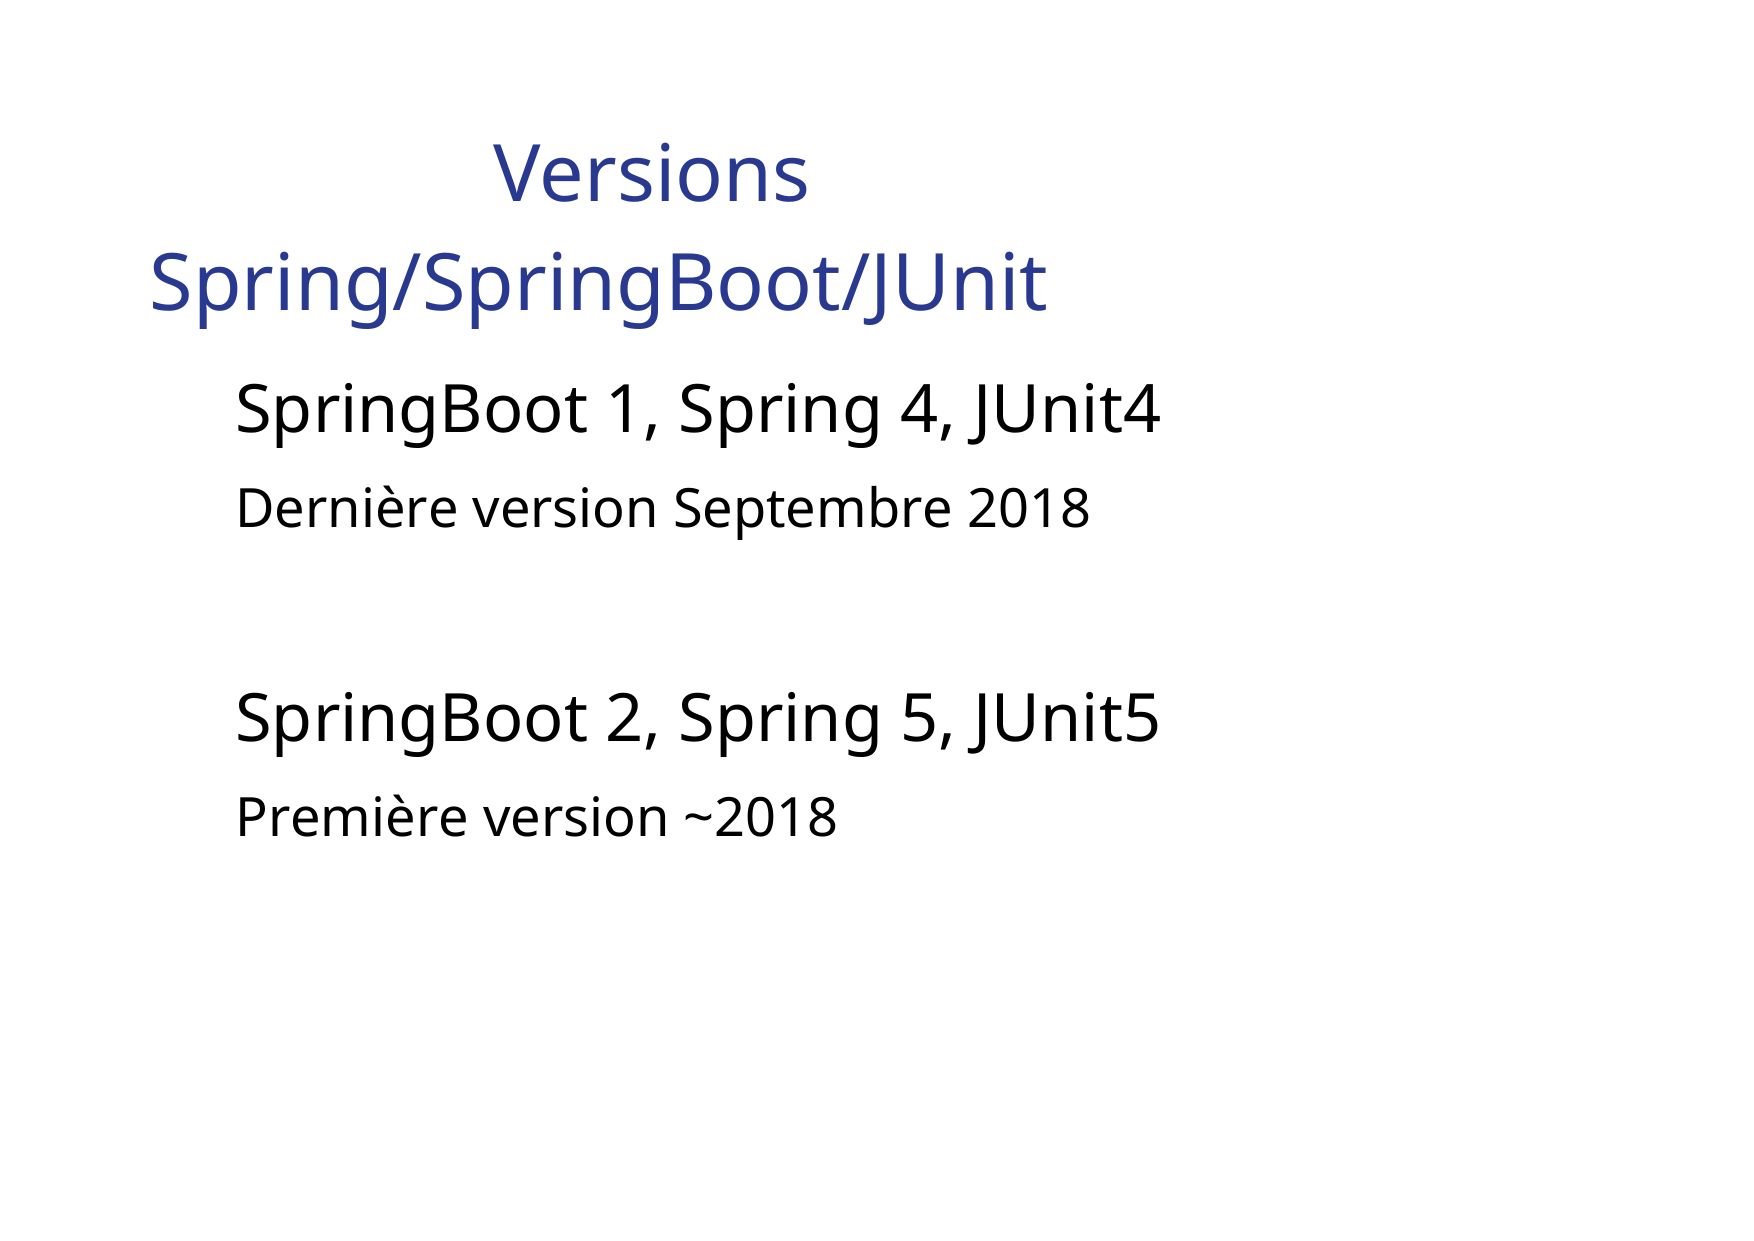

# Versions Spring/SpringBoot/JUnit
SpringBoot 1, Spring 4, JUnit4
Dernière version Septembre 2018
SpringBoot 2, Spring 5, JUnit5
Première version ~2018